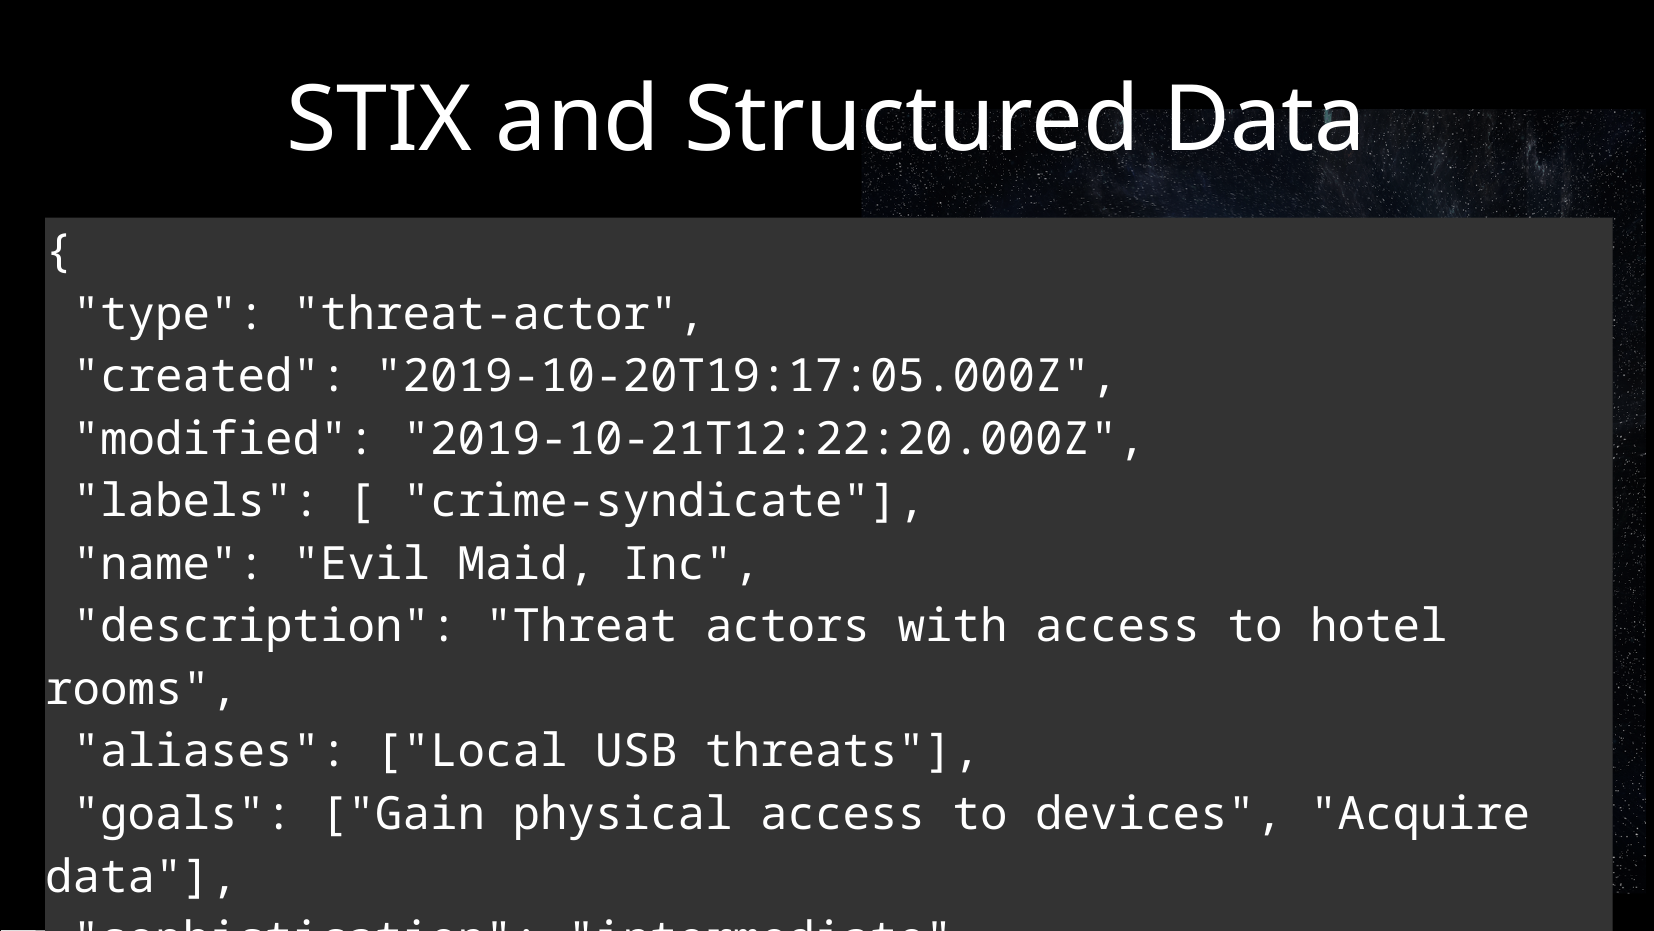

# STIX and Structured Data
{
 "type": "threat-actor",
 "created": "2019-10-20T19:17:05.000Z",
 "modified": "2019-10-21T12:22:20.000Z",
 "labels": [ "crime-syndicate"],
 "name": "Evil Maid, Inc",
 "description": "Threat actors with access to hotel rooms",
 "aliases": ["Local USB threats"],
 "goals": ["Gain physical access to devices", "Acquire data"],
 "sophistication": "intermediate",
 "resource:level": "government",
 "primary_motivation": "organizational-gain"
}